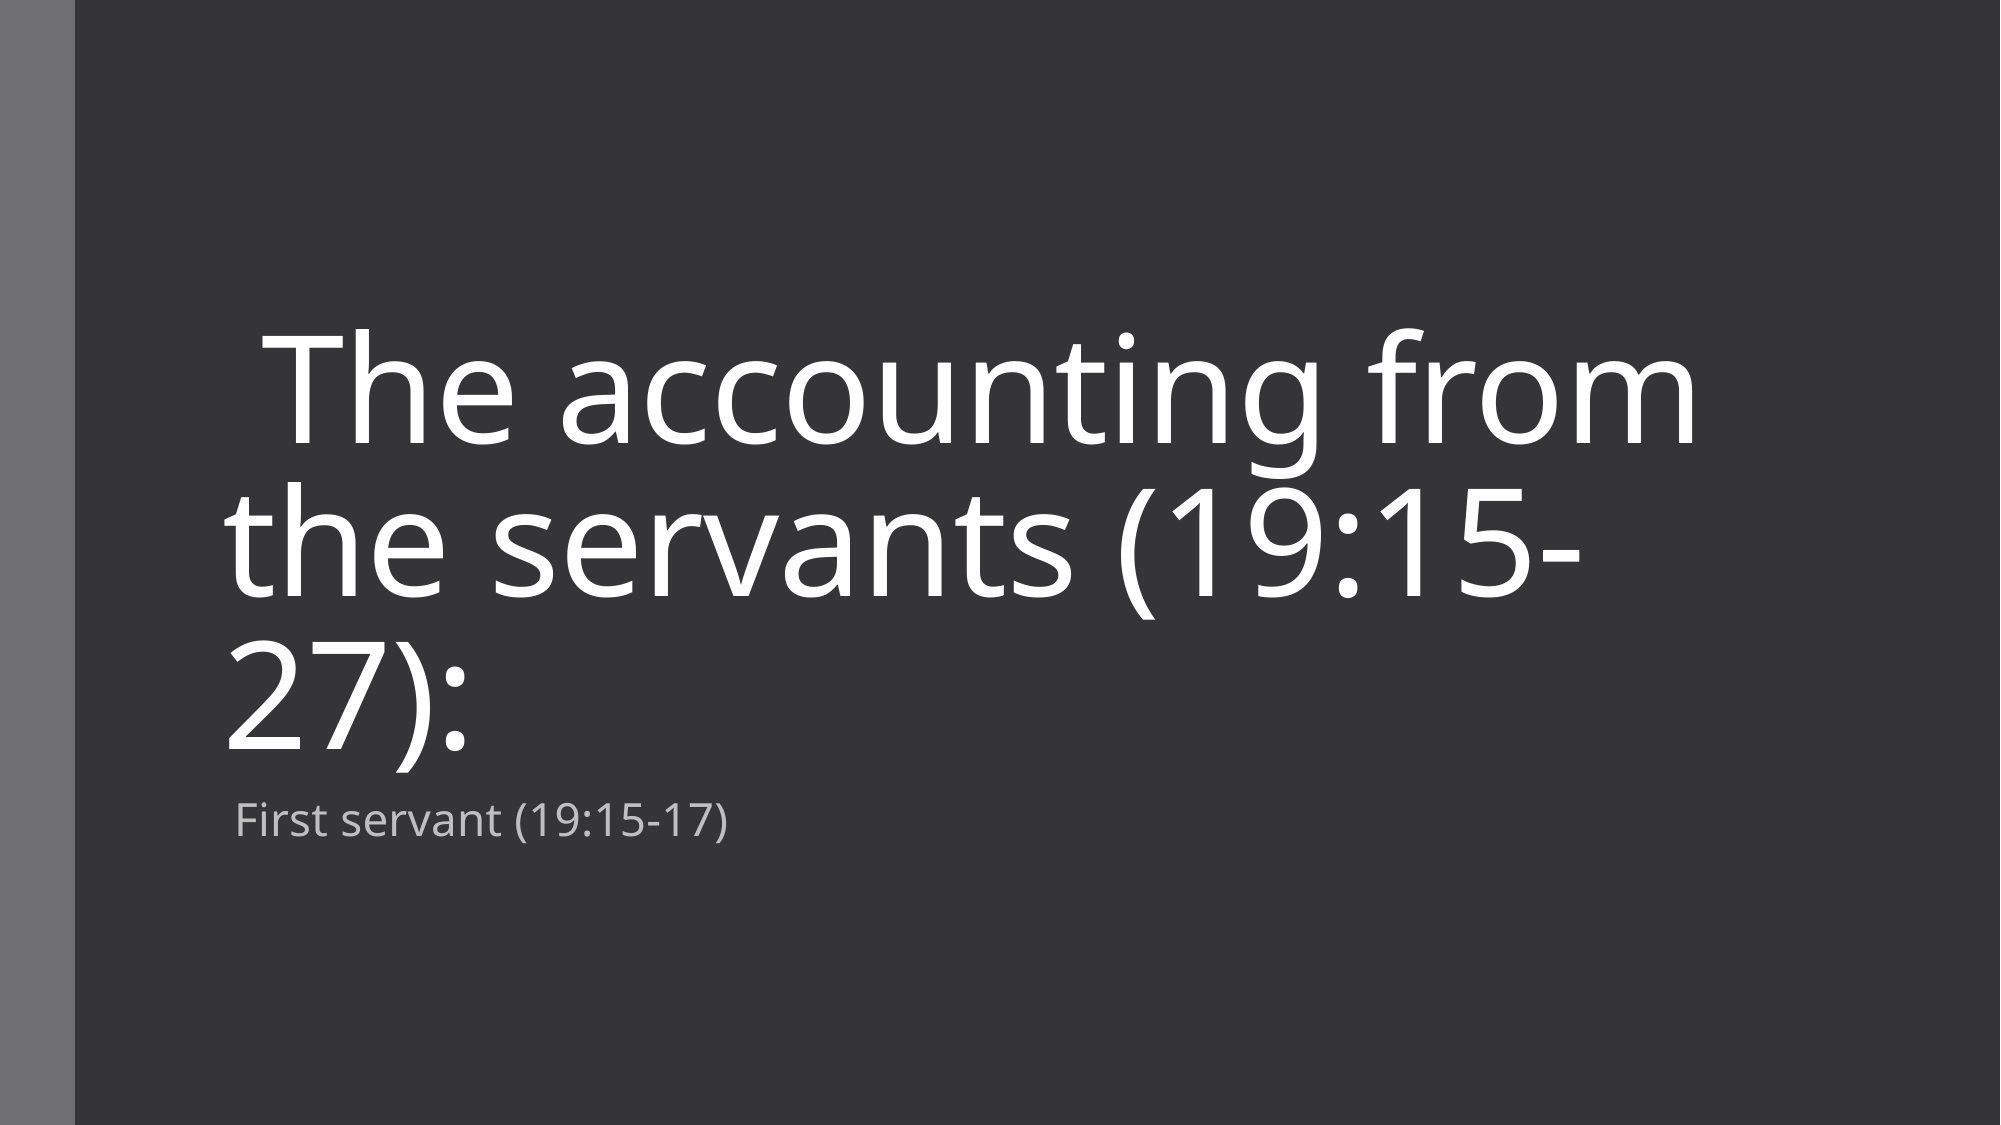

# The accounting from the servants (19:15-27):
 First servant (19:15-17)